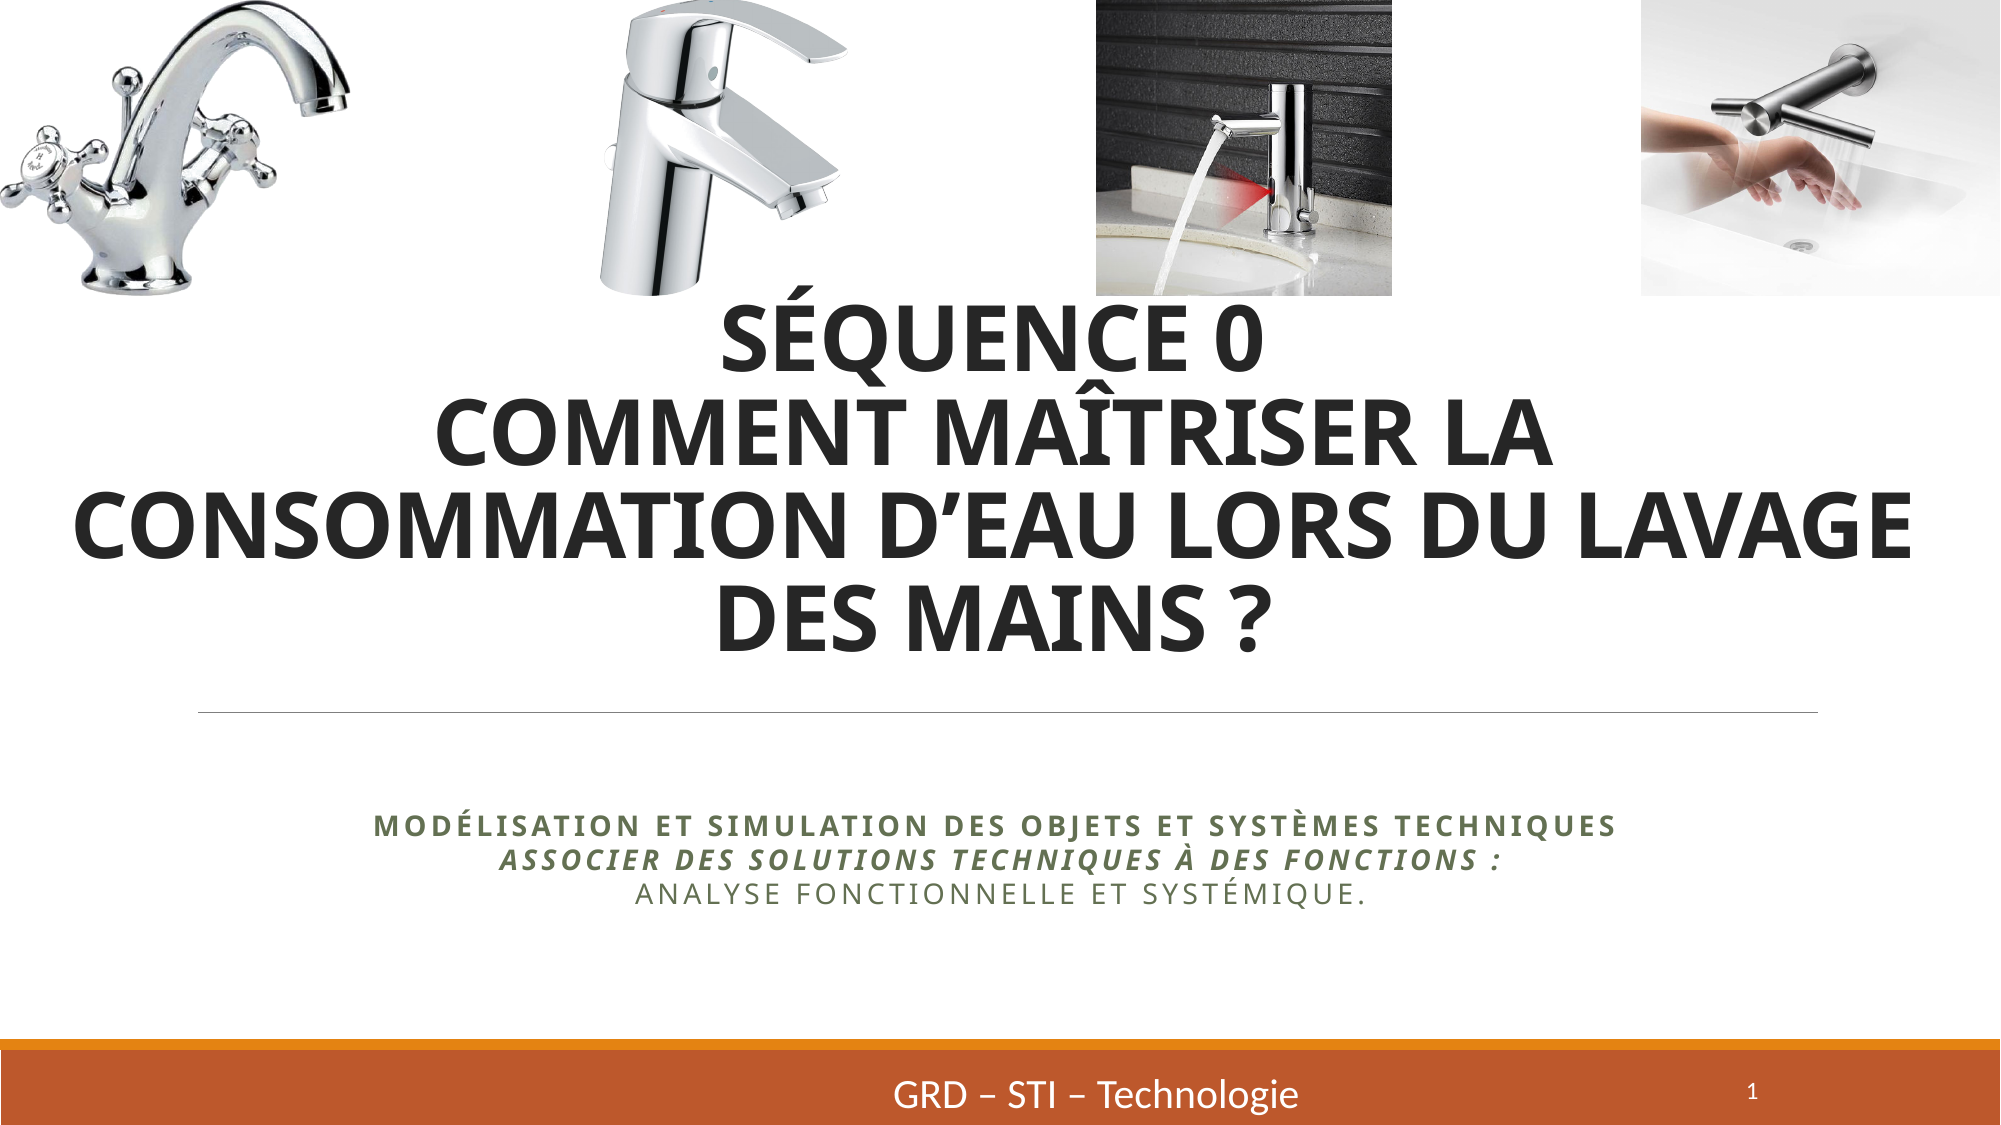

# Séquence 0 Comment maîtriser la consommation d’eau lors du lavage des mains ?
Modélisation et simulation des objets et systèmes techniques
Associer des solutions techniques à des fonctions :
analyse fonctionnelle et systémique.
GRD STI
1